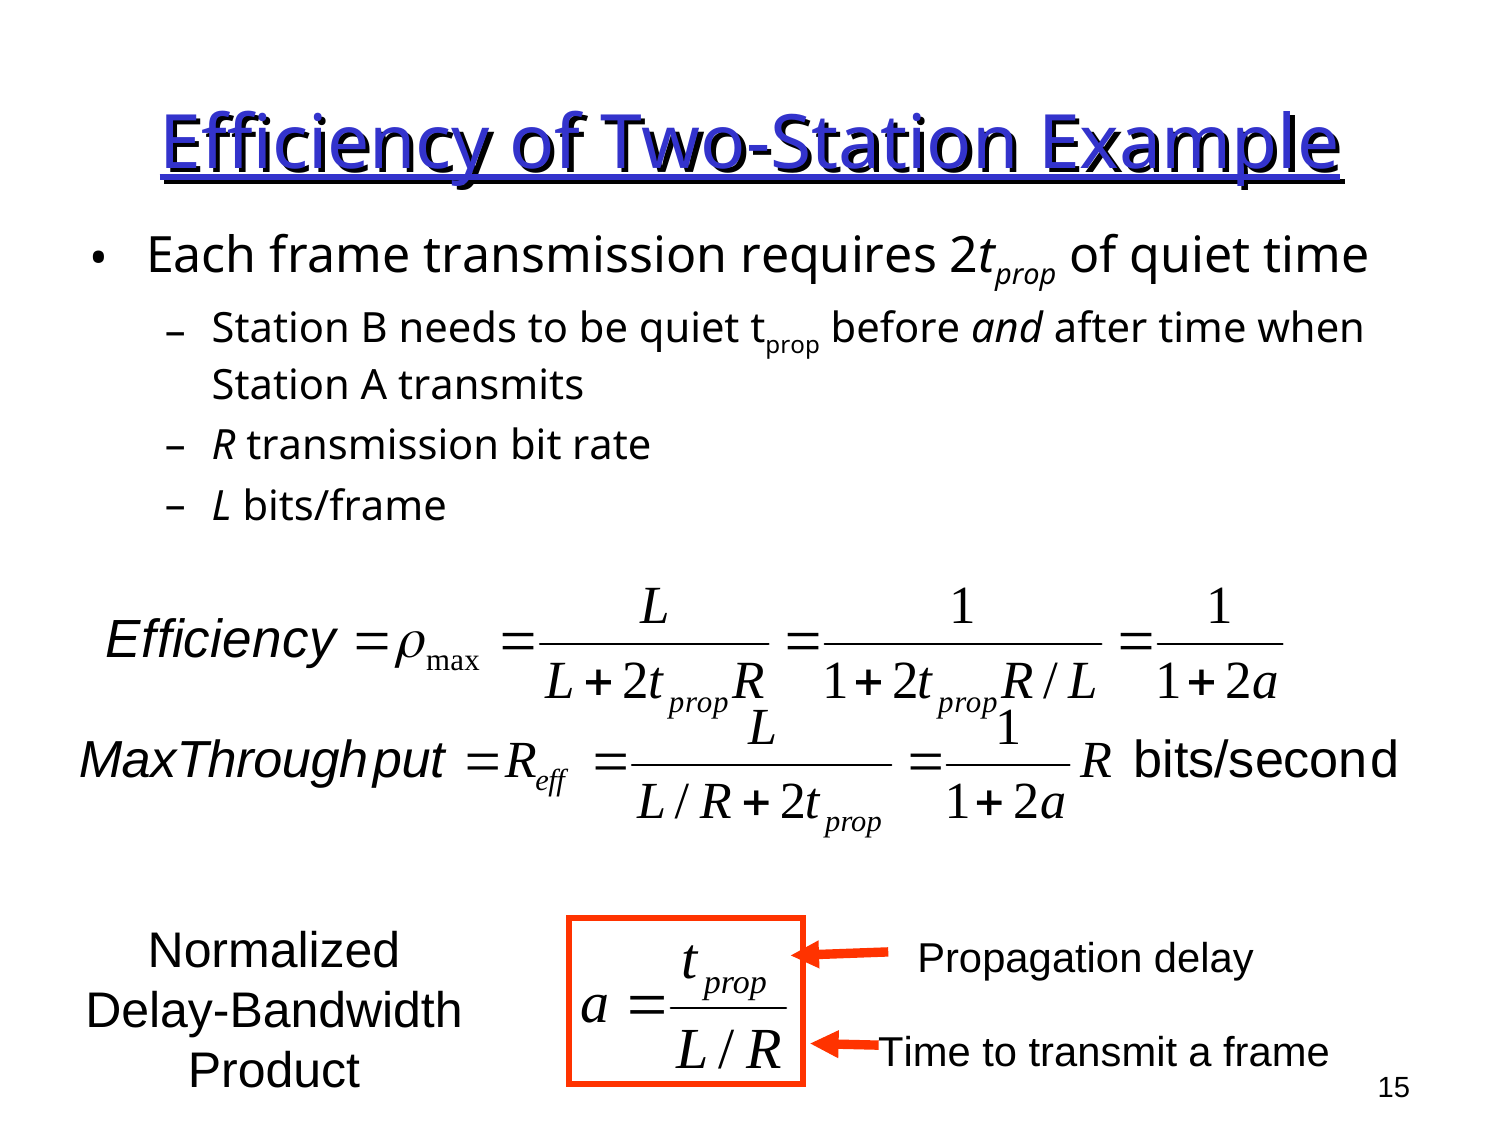

# Efficiency of Two-Station Example
Each frame transmission requires 2tprop of quiet time
Station B needs to be quiet tprop before and after time when Station A transmits
R transmission bit rate
L bits/frame
Normalized Delay-Bandwidth Product
Propagation delay
Time to transmit a frame
15